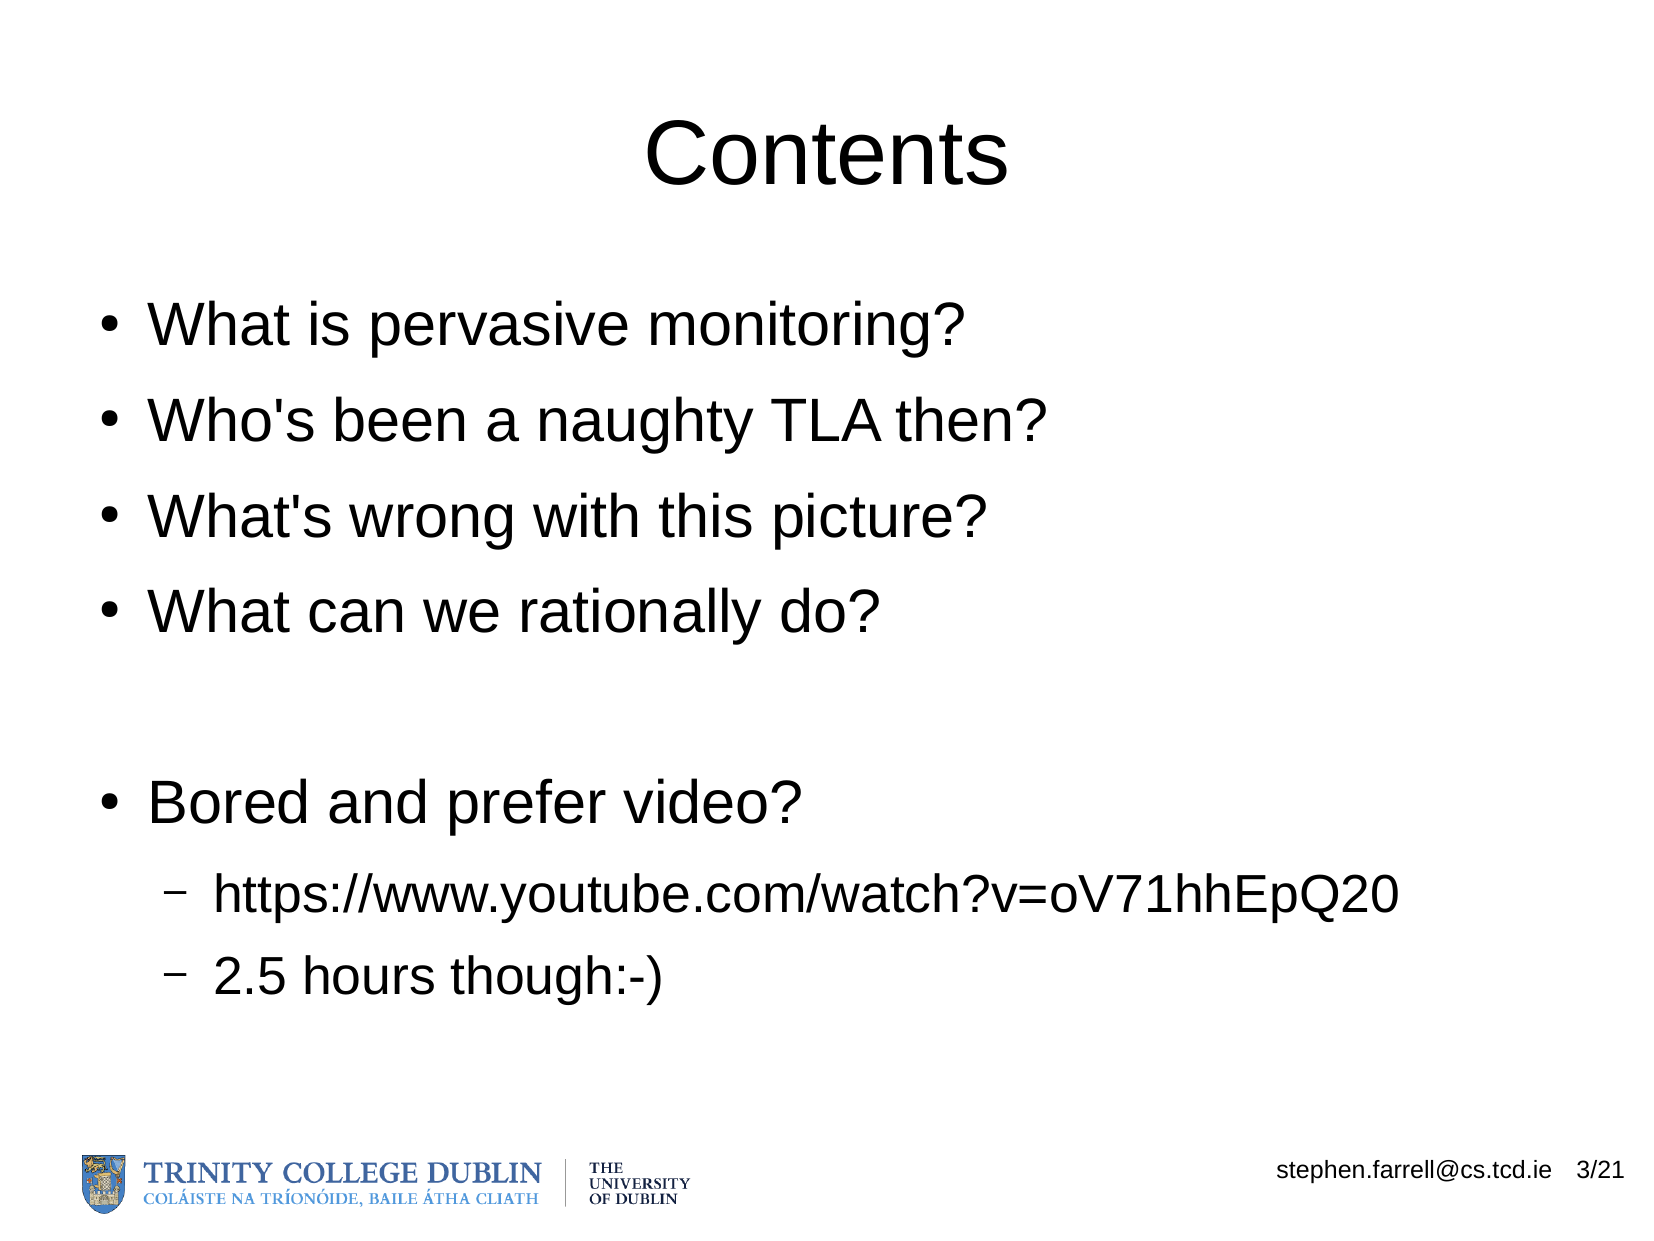

# Contents
What is pervasive monitoring?
Who's been a naughty TLA then?
What's wrong with this picture?
What can we rationally do?
Bored and prefer video?
https://www.youtube.com/watch?v=oV71hhEpQ20
2.5 hours though:-)